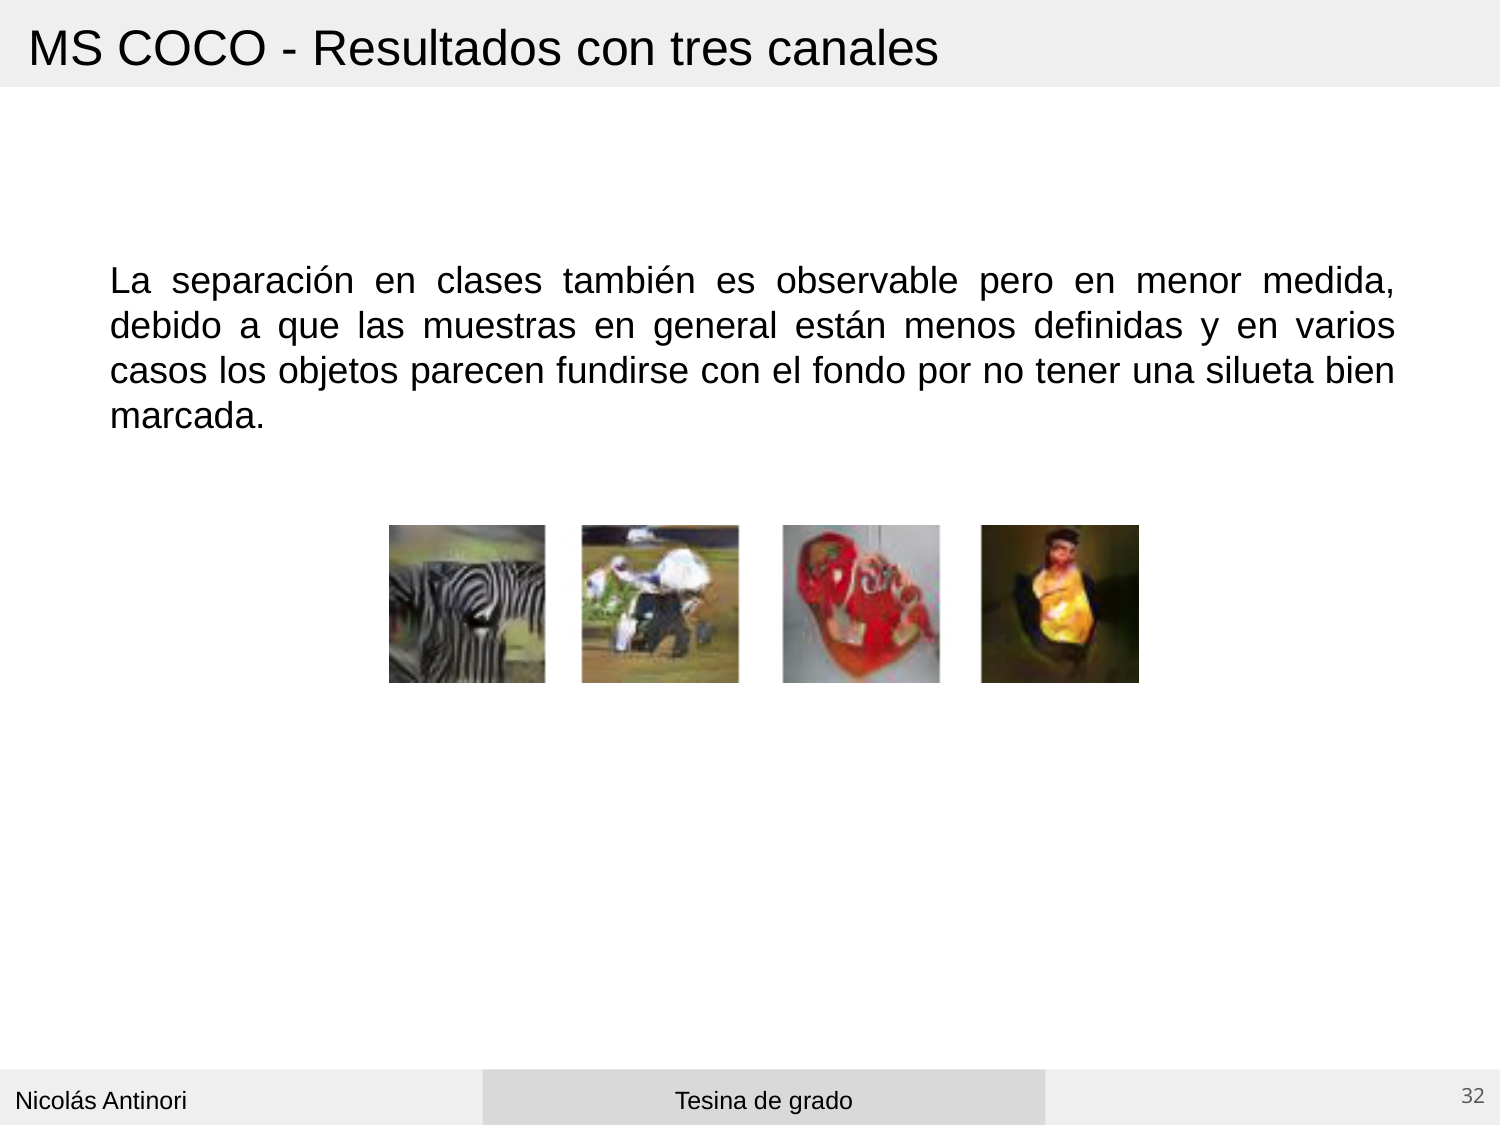

MS COCO - Resultados con tres canales
La separación en clases también es observable pero en menor medida, debido a que las muestras en general están menos definidas y en varios casos los objetos parecen fundirse con el fondo por no tener una silueta bien marcada.
Nicolás Antinori
Tesina de grado